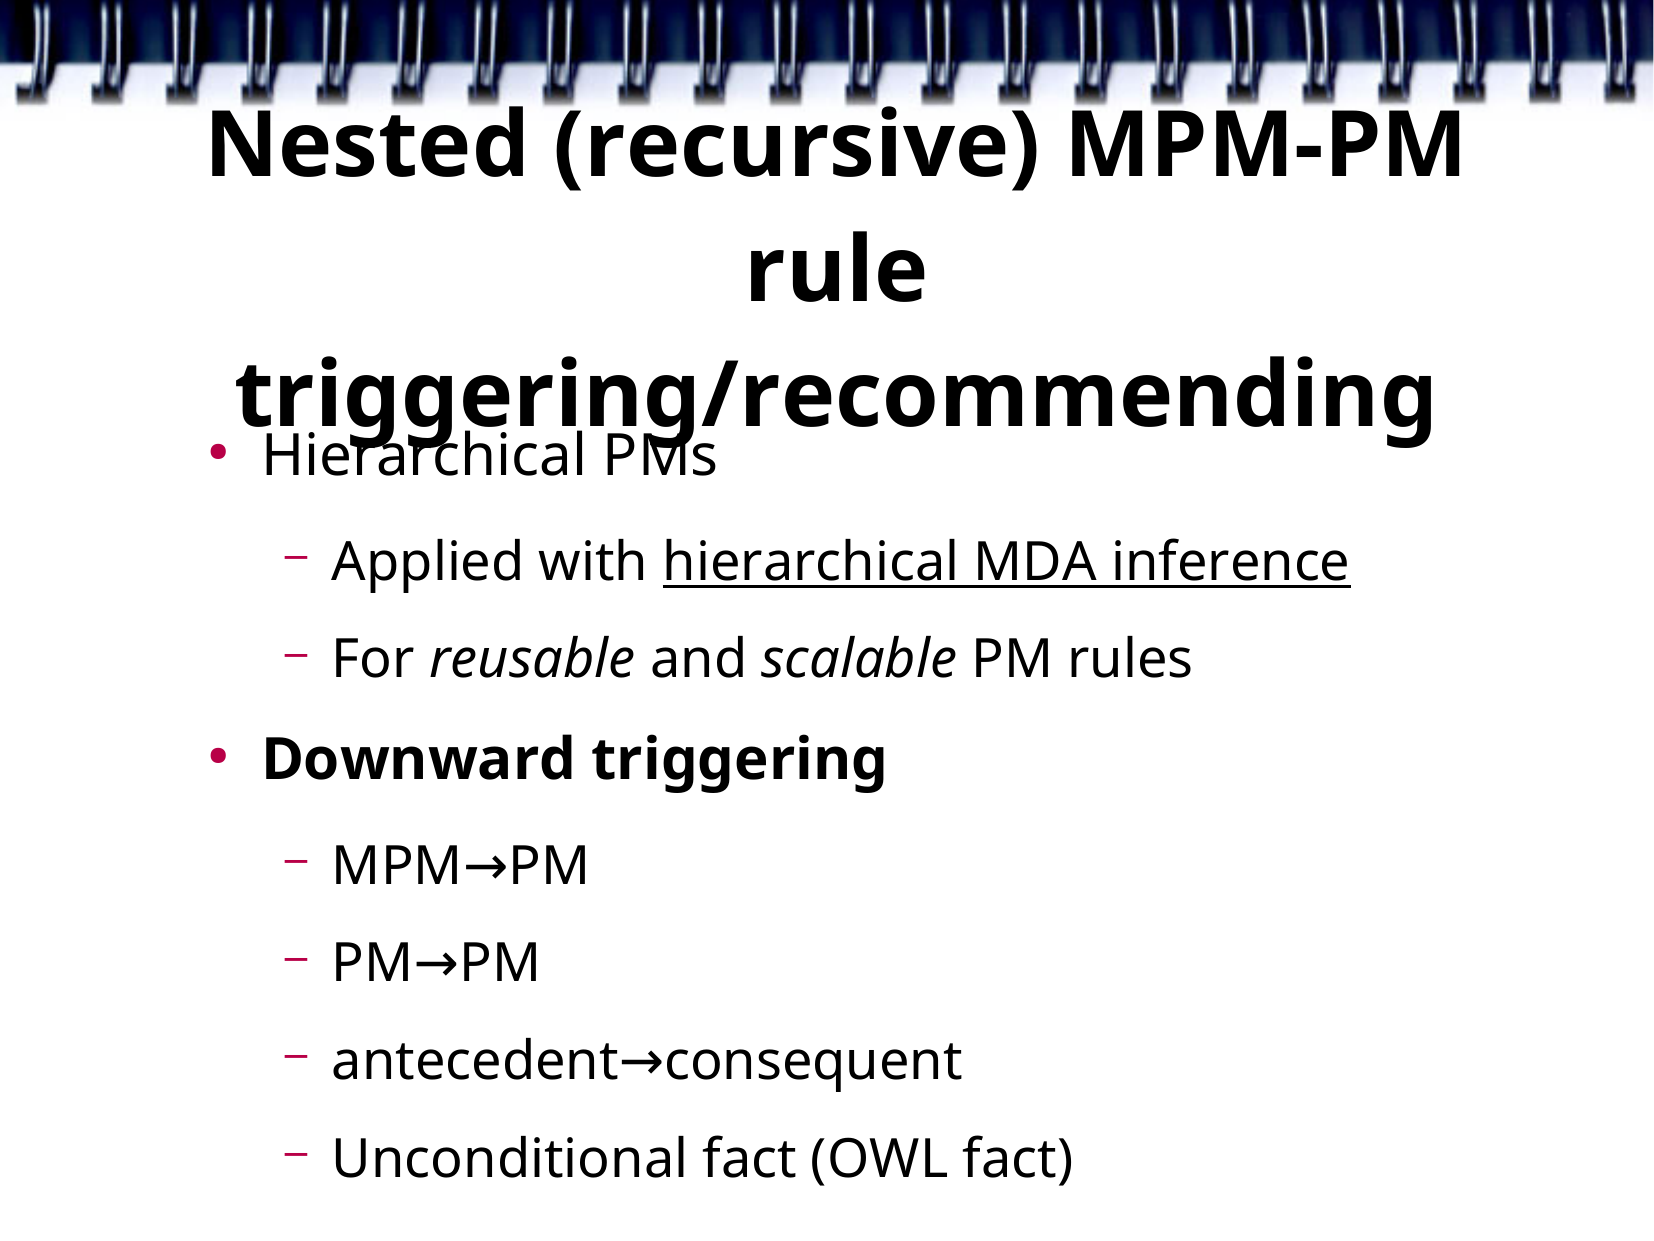

# Nested (recursive) MPM-PM rule triggering/recommending
Hierarchical PMs
Applied with hierarchical MDA inference
For reusable and scalable PM rules
Downward triggering
MPM→PM
PM→PM
antecedent→consequent
Unconditional fact (OWL fact)